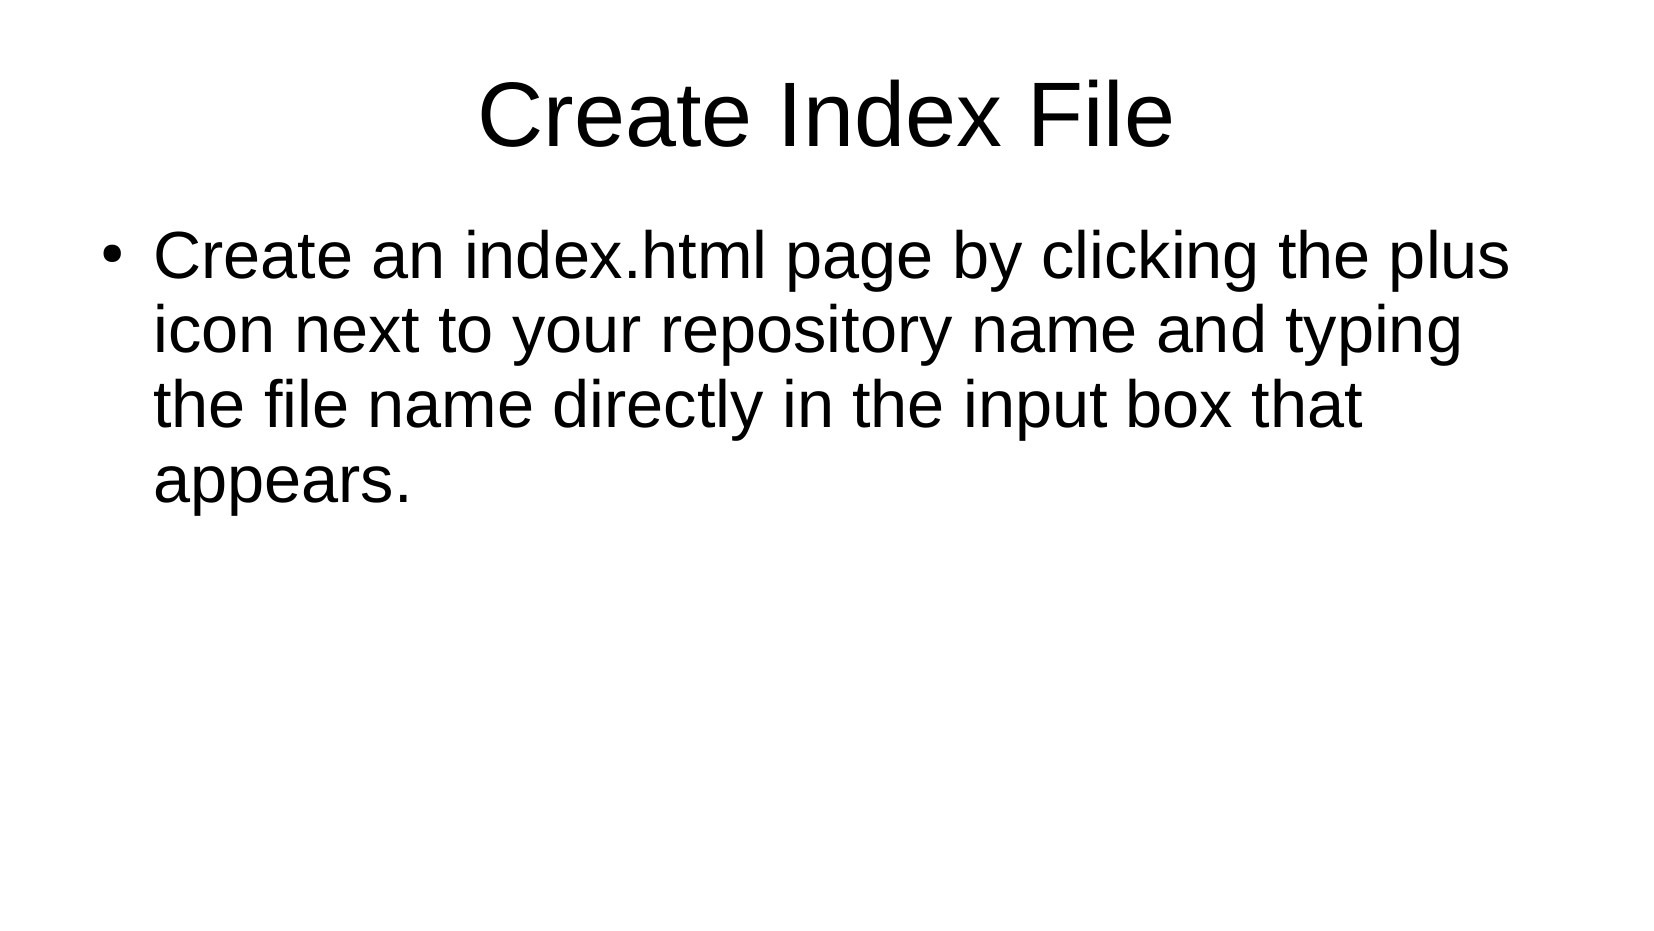

# Create Index File
Create an index.html page by clicking the plus icon next to your repository name and typing the file name directly in the input box that appears.